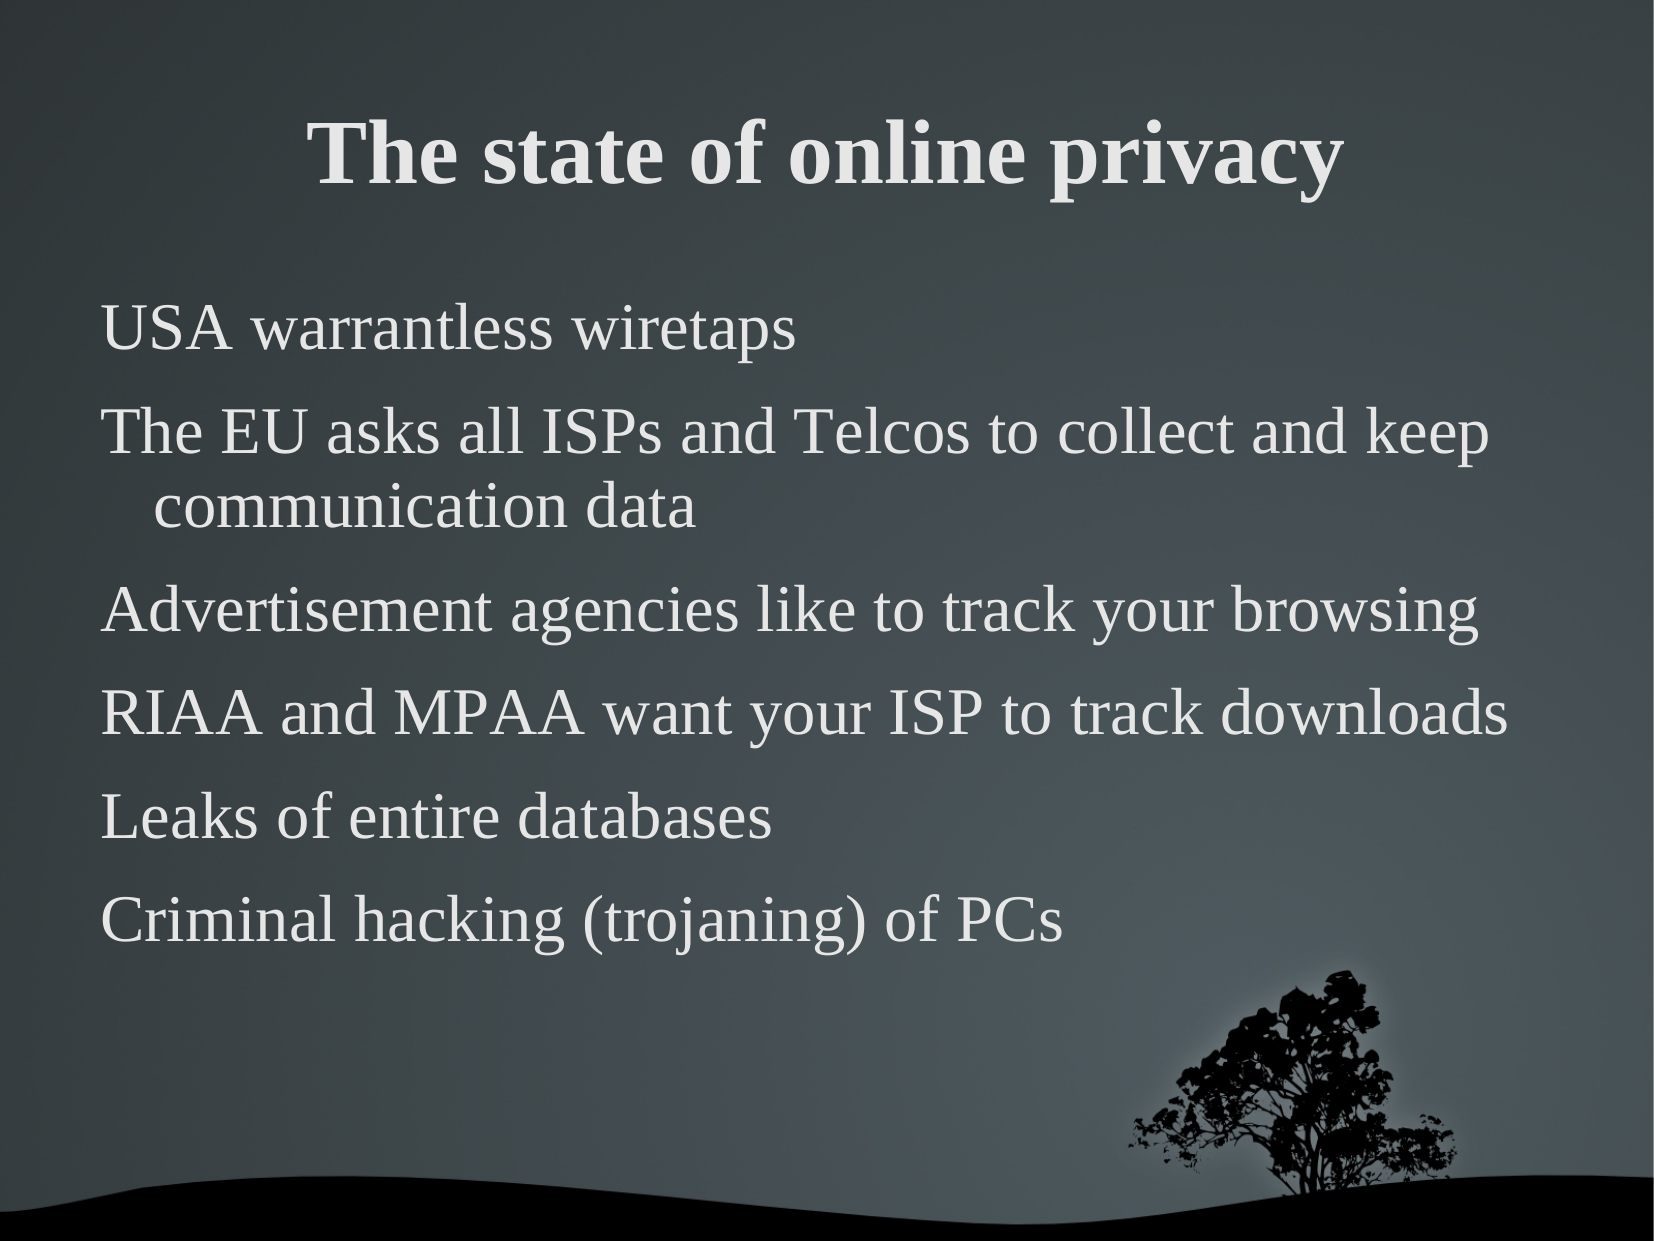

# The state of online privacy
USA warrantless wiretaps
The EU asks all ISPs and Telcos to collect and keep communication data
Advertisement agencies like to track your browsing
RIAA and MPAA want your ISP to track downloads
Leaks of entire databases
Criminal hacking (trojaning) of PCs